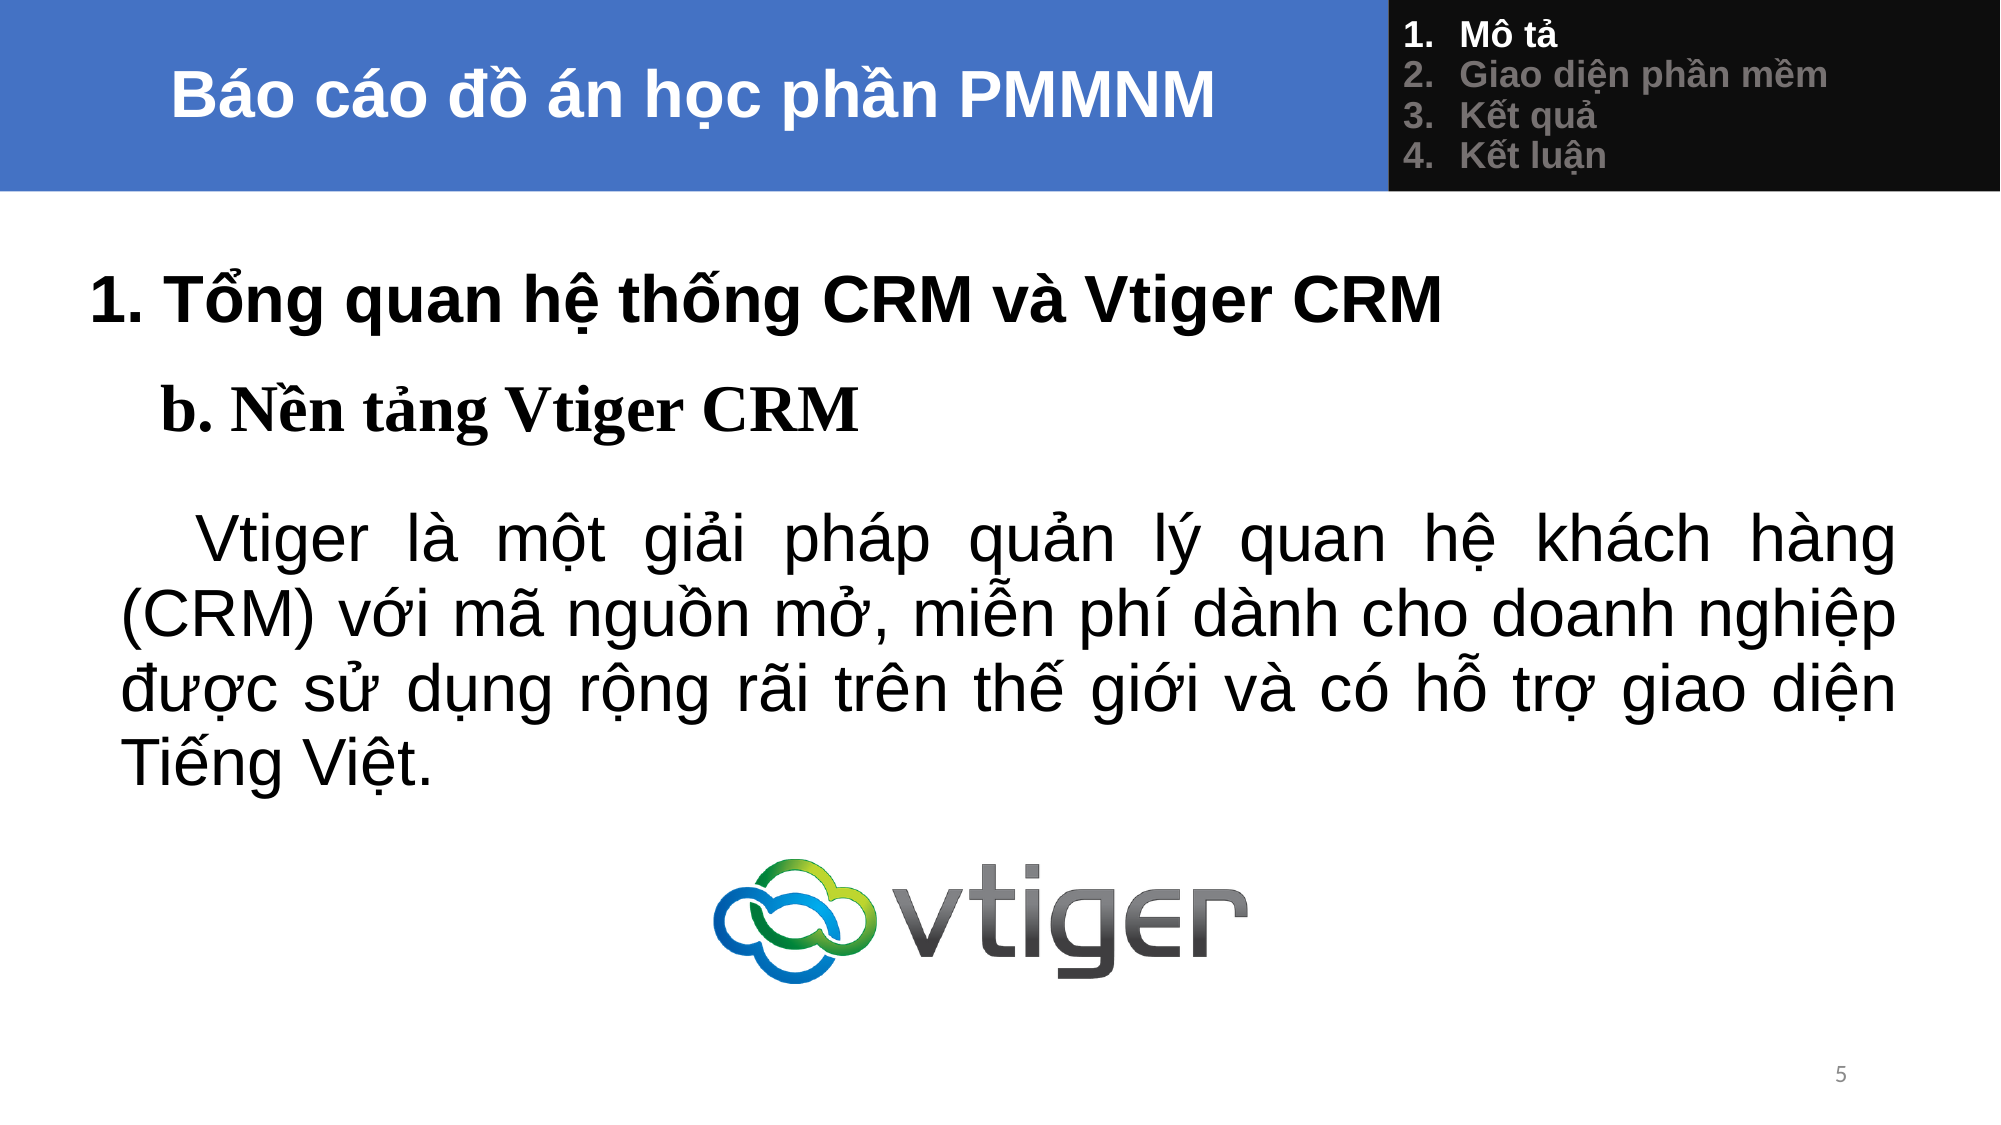

Báo cáo đồ án học phần PMMNM
Mô tả
Giao diện phần mềm
Kết quả
Kết luận
	1. Tổng quan hệ thống CRM và Vtiger CRM
	b. Nền tảng Vtiger CRM
	Vtiger là một giải pháp quản lý quan hệ khách hàng (CRM) với mã nguồn mở, miễn phí dành cho doanh nghiệp được sử dụng rộng rãi trên thế giới và có hỗ trợ giao diện Tiếng Việt.